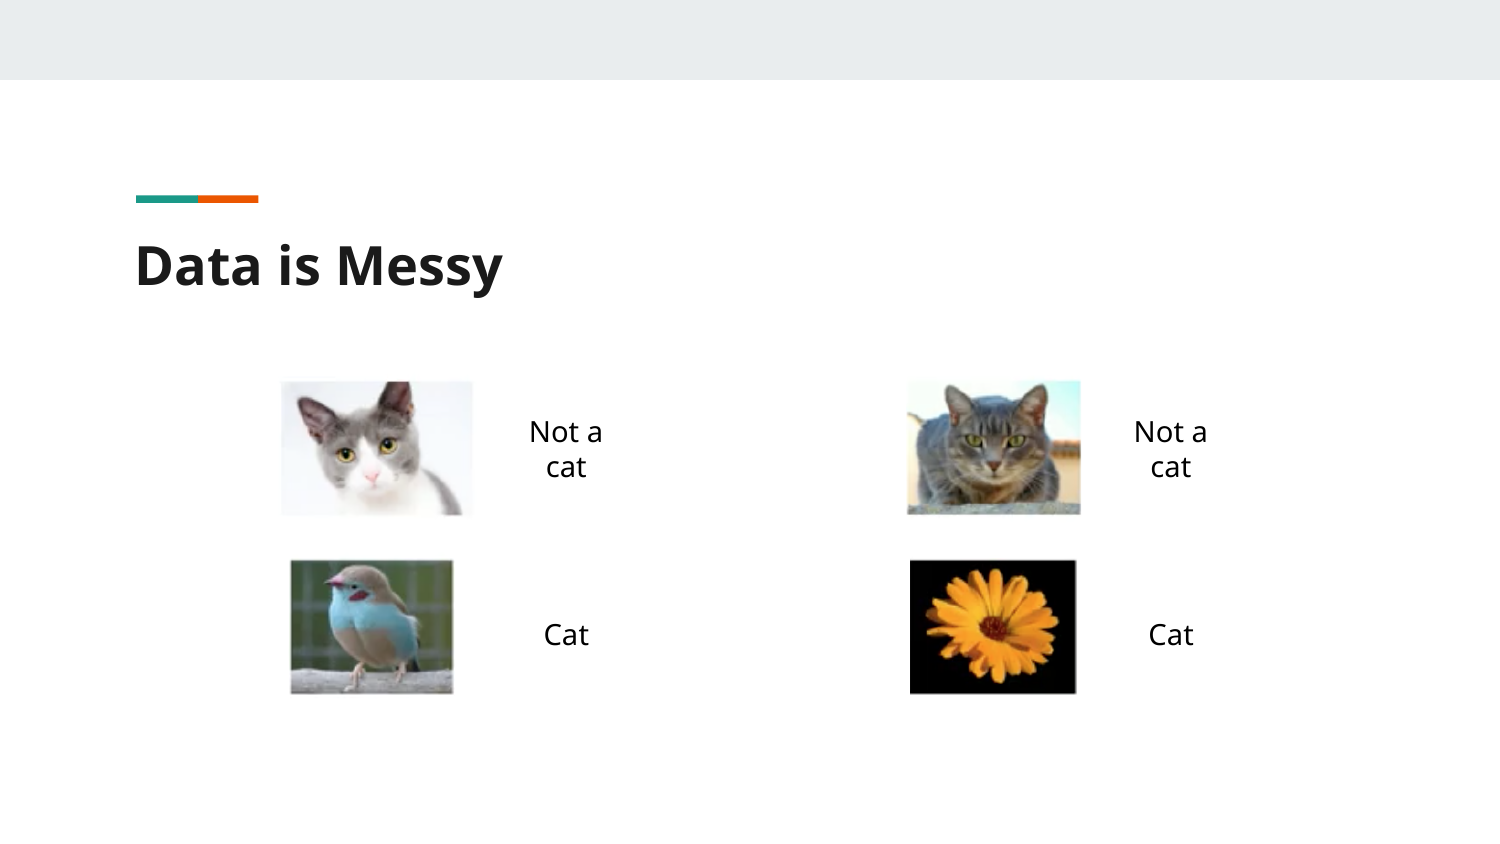

# Data is Messy
Not a cat
Not a cat
Cat
Cat